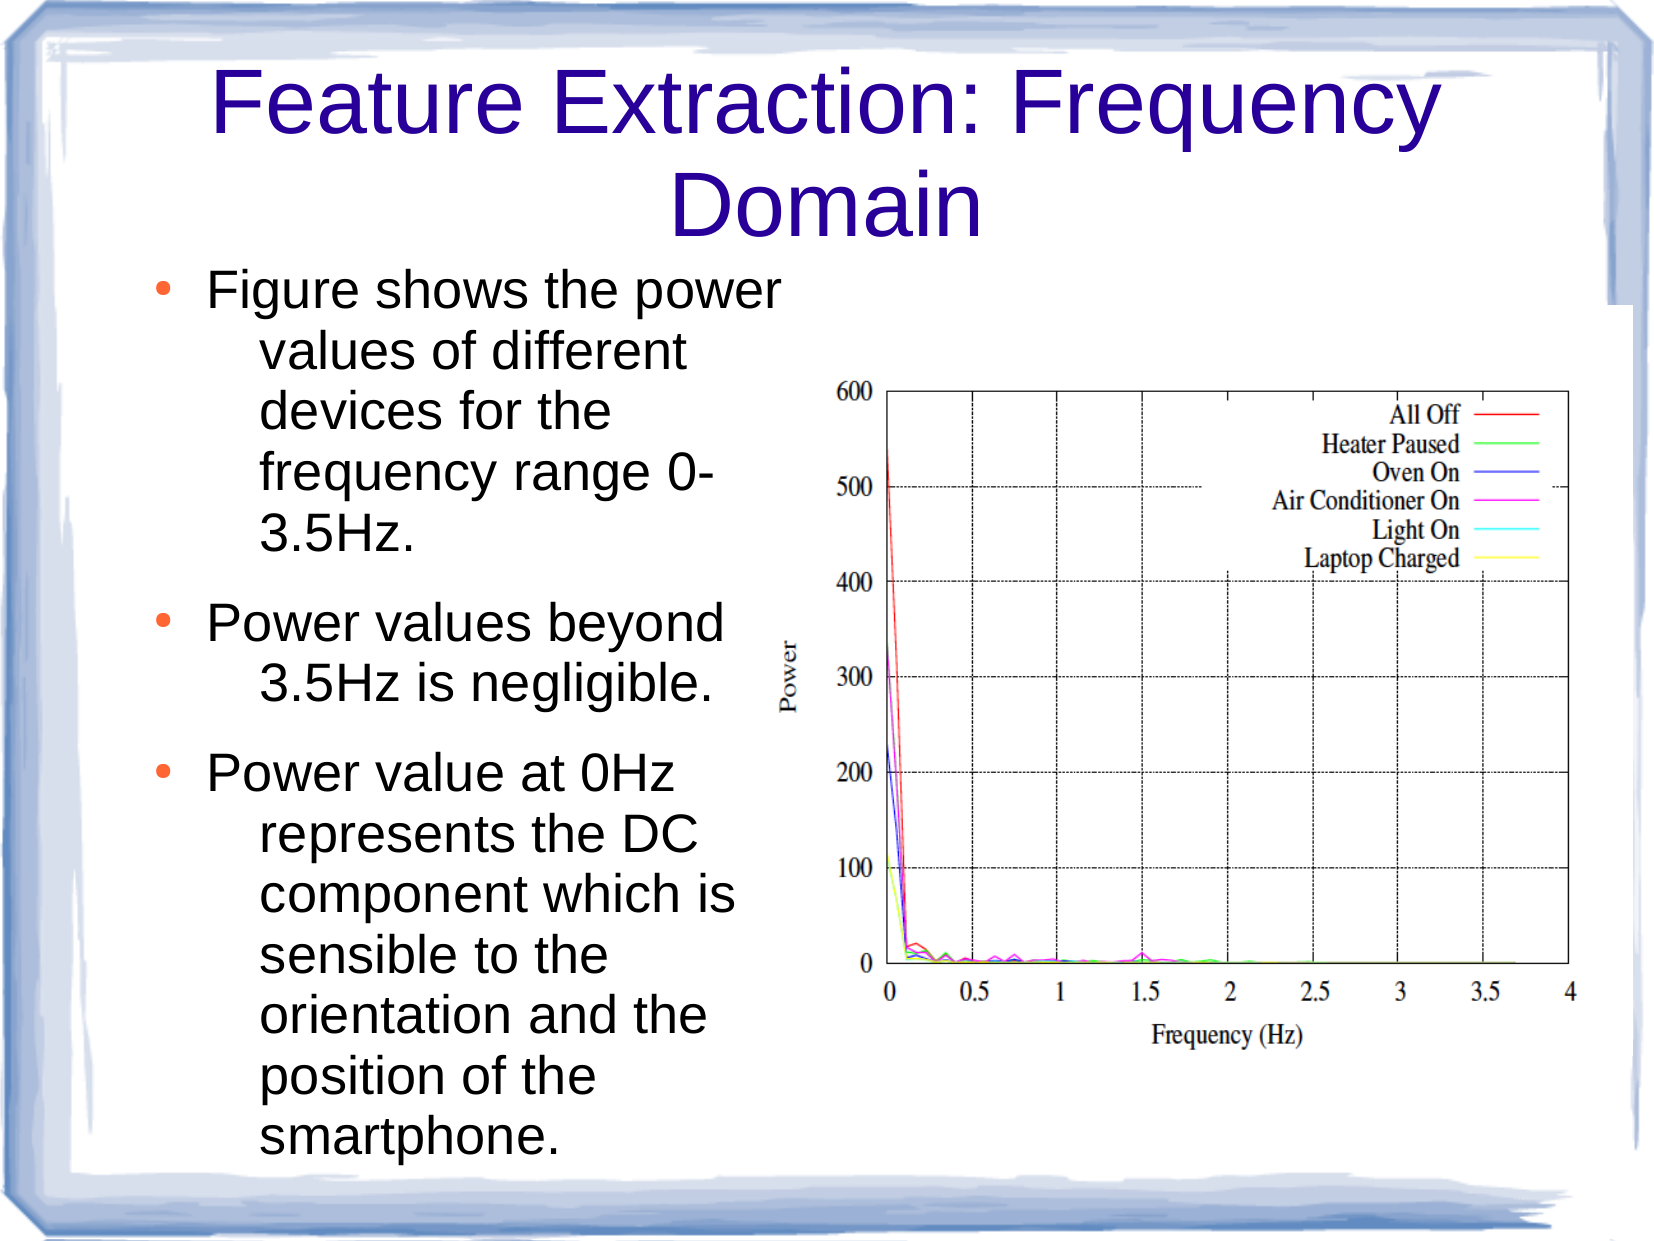

# Feature Extraction: Frequency Domain
Figure shows the power values of different devices for the frequency range 0-3.5Hz.
Power values beyond 3.5Hz is negligible.
Power value at 0Hz represents the DC component which is sensible to the orientation and the position of the smartphone.